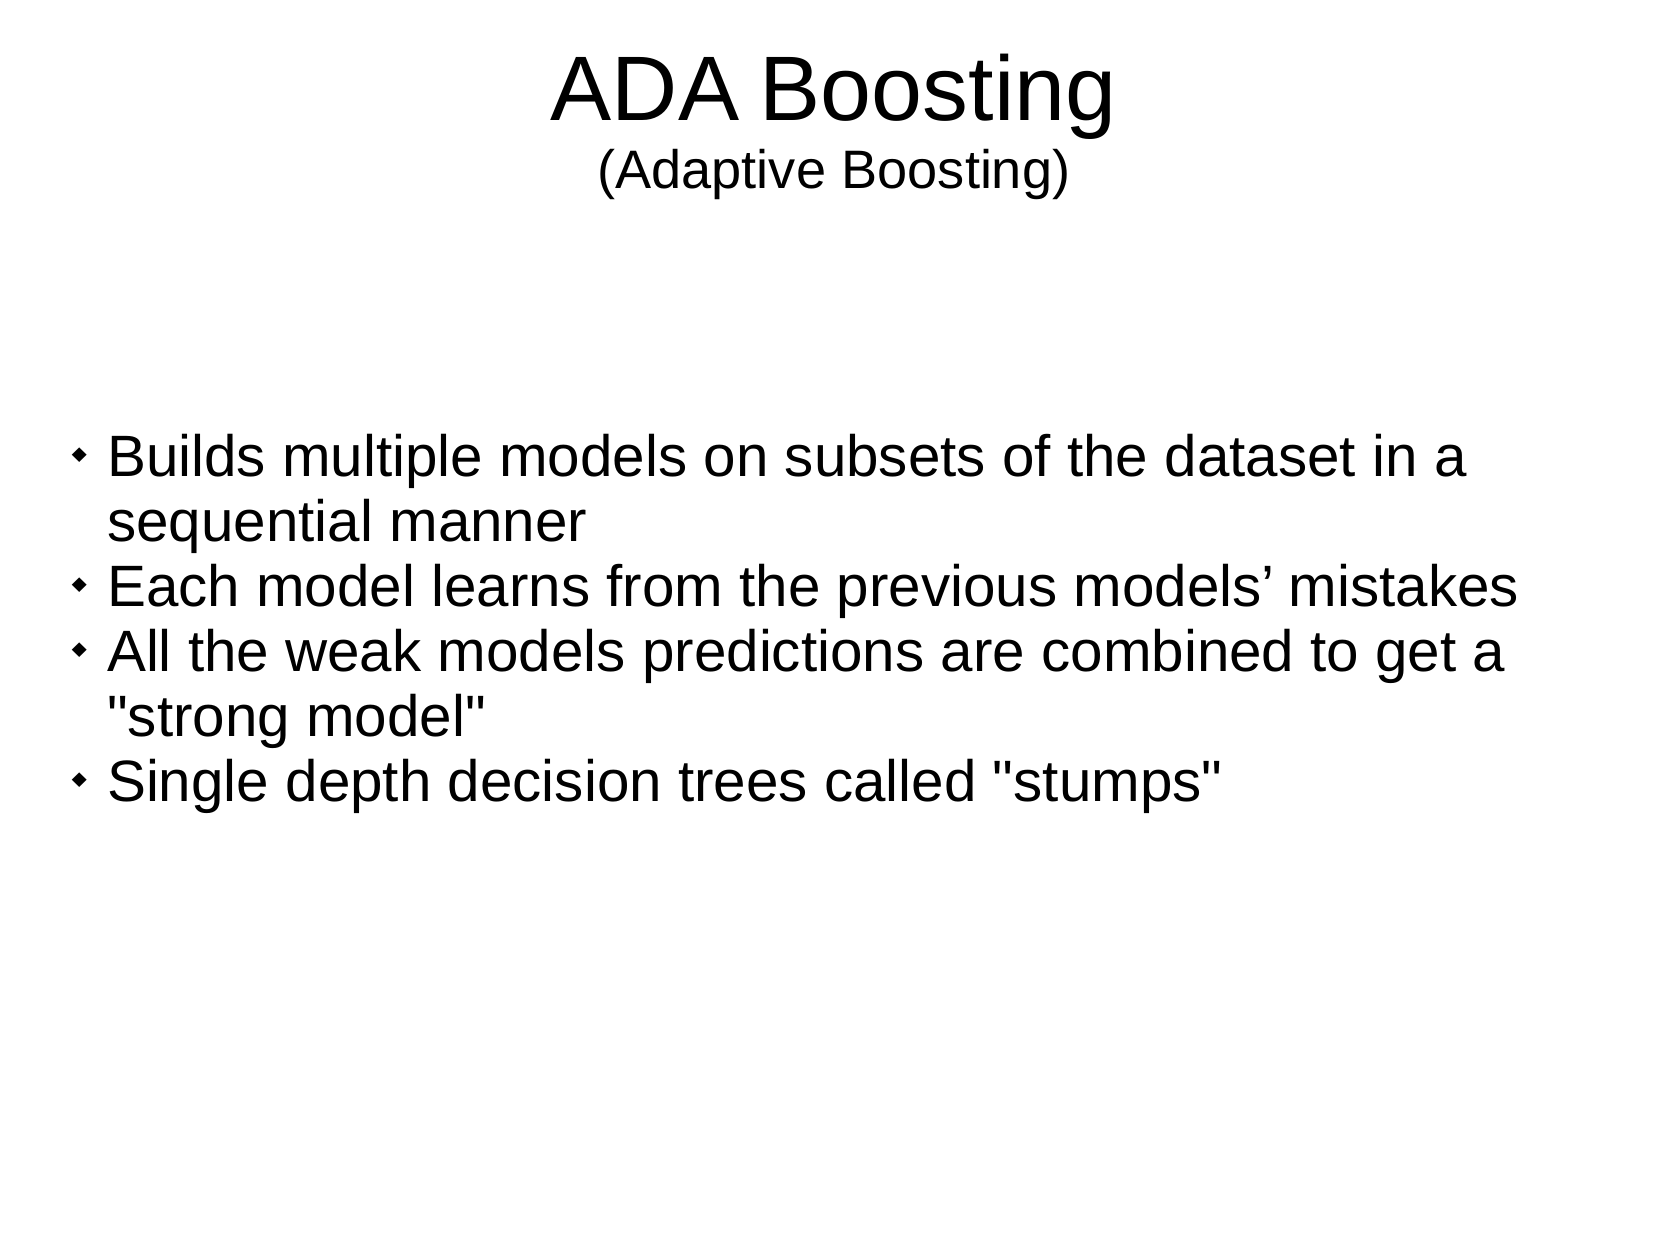

# ADA Boosting (Adaptive Boosting)
Builds multiple models on subsets of the dataset in a sequential manner
Each model learns from the previous models’ mistakes
All the weak models predictions are combined to get a "strong model"
Single depth decision trees called "stumps"